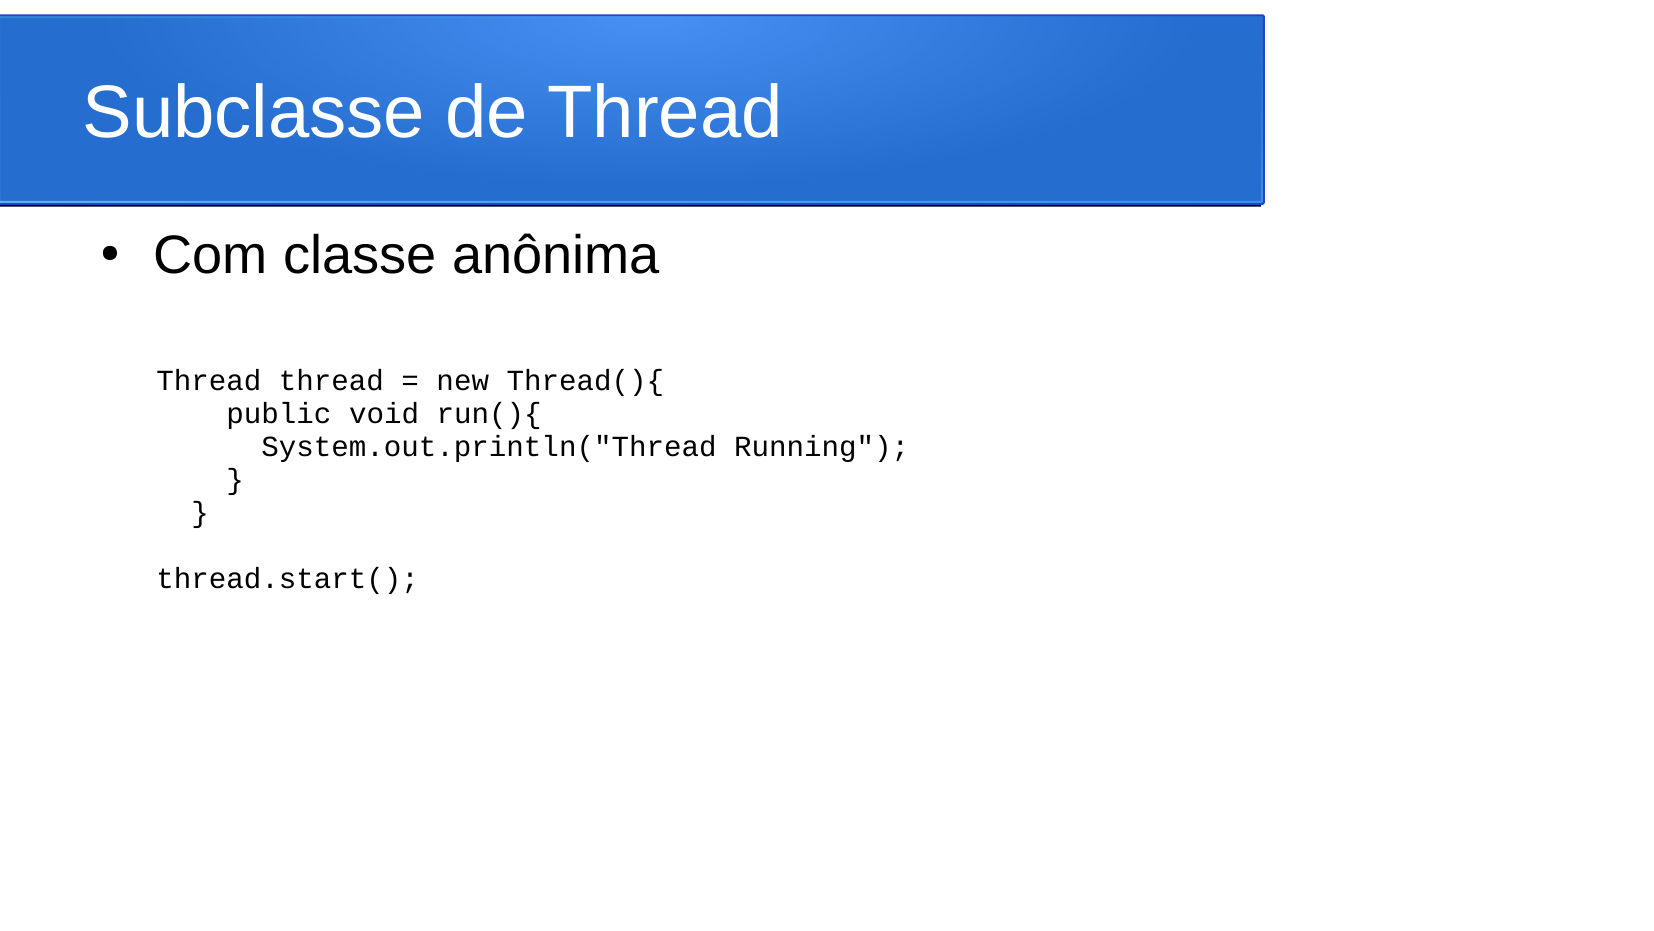

# Subclasse de Thread
Com classe anônima
Thread thread = new Thread(){
 public void run(){
 System.out.println("Thread Running");
 }
 }
thread.start();